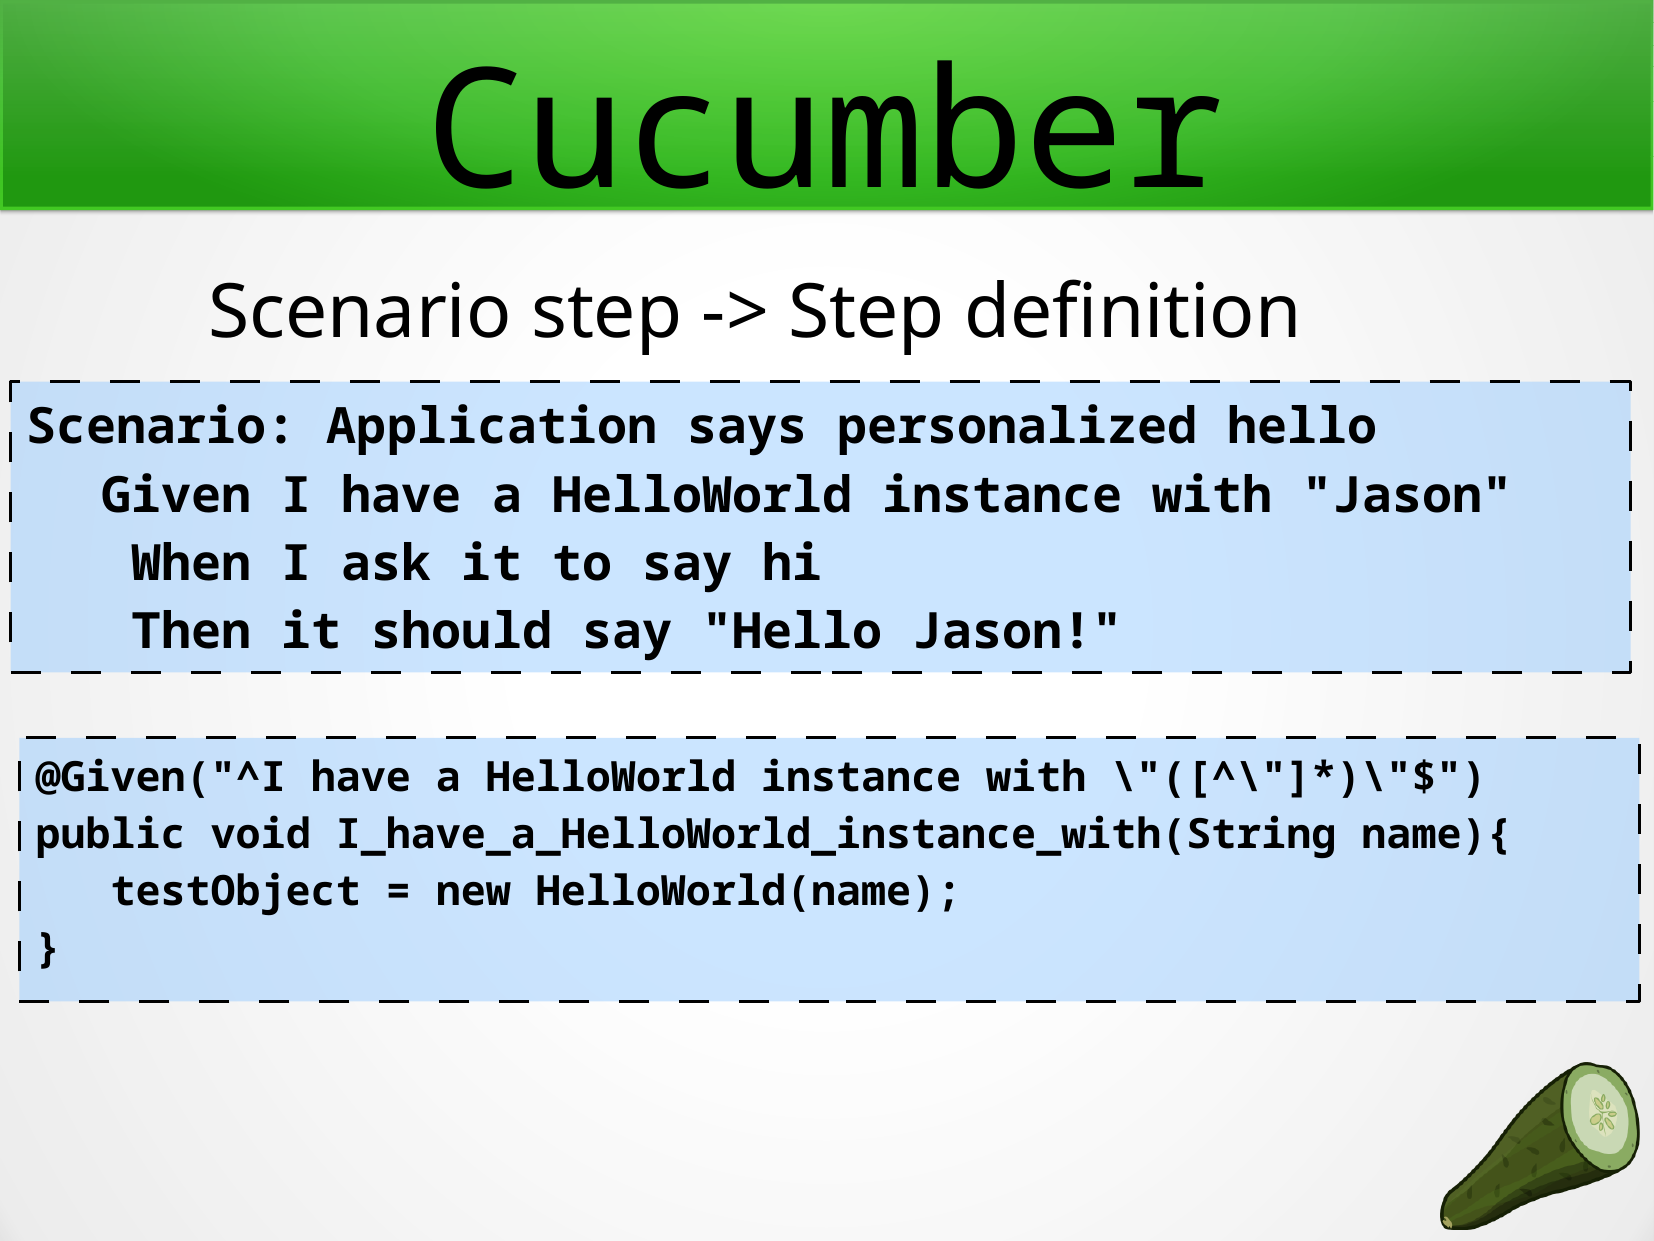

Cucumber
Scenario step -> Step definition
Scenario: Application says personalized hello
	Given I have a HelloWorld instance with "Jason"
	 When I ask it to say hi
	 Then it should say "Hello Jason!"
@Given("^I have a HelloWorld instance with \"([^\"]*)\"$")
public void I_have_a_HelloWorld_instance_with(String name){
	testObject = new HelloWorld(name);
}